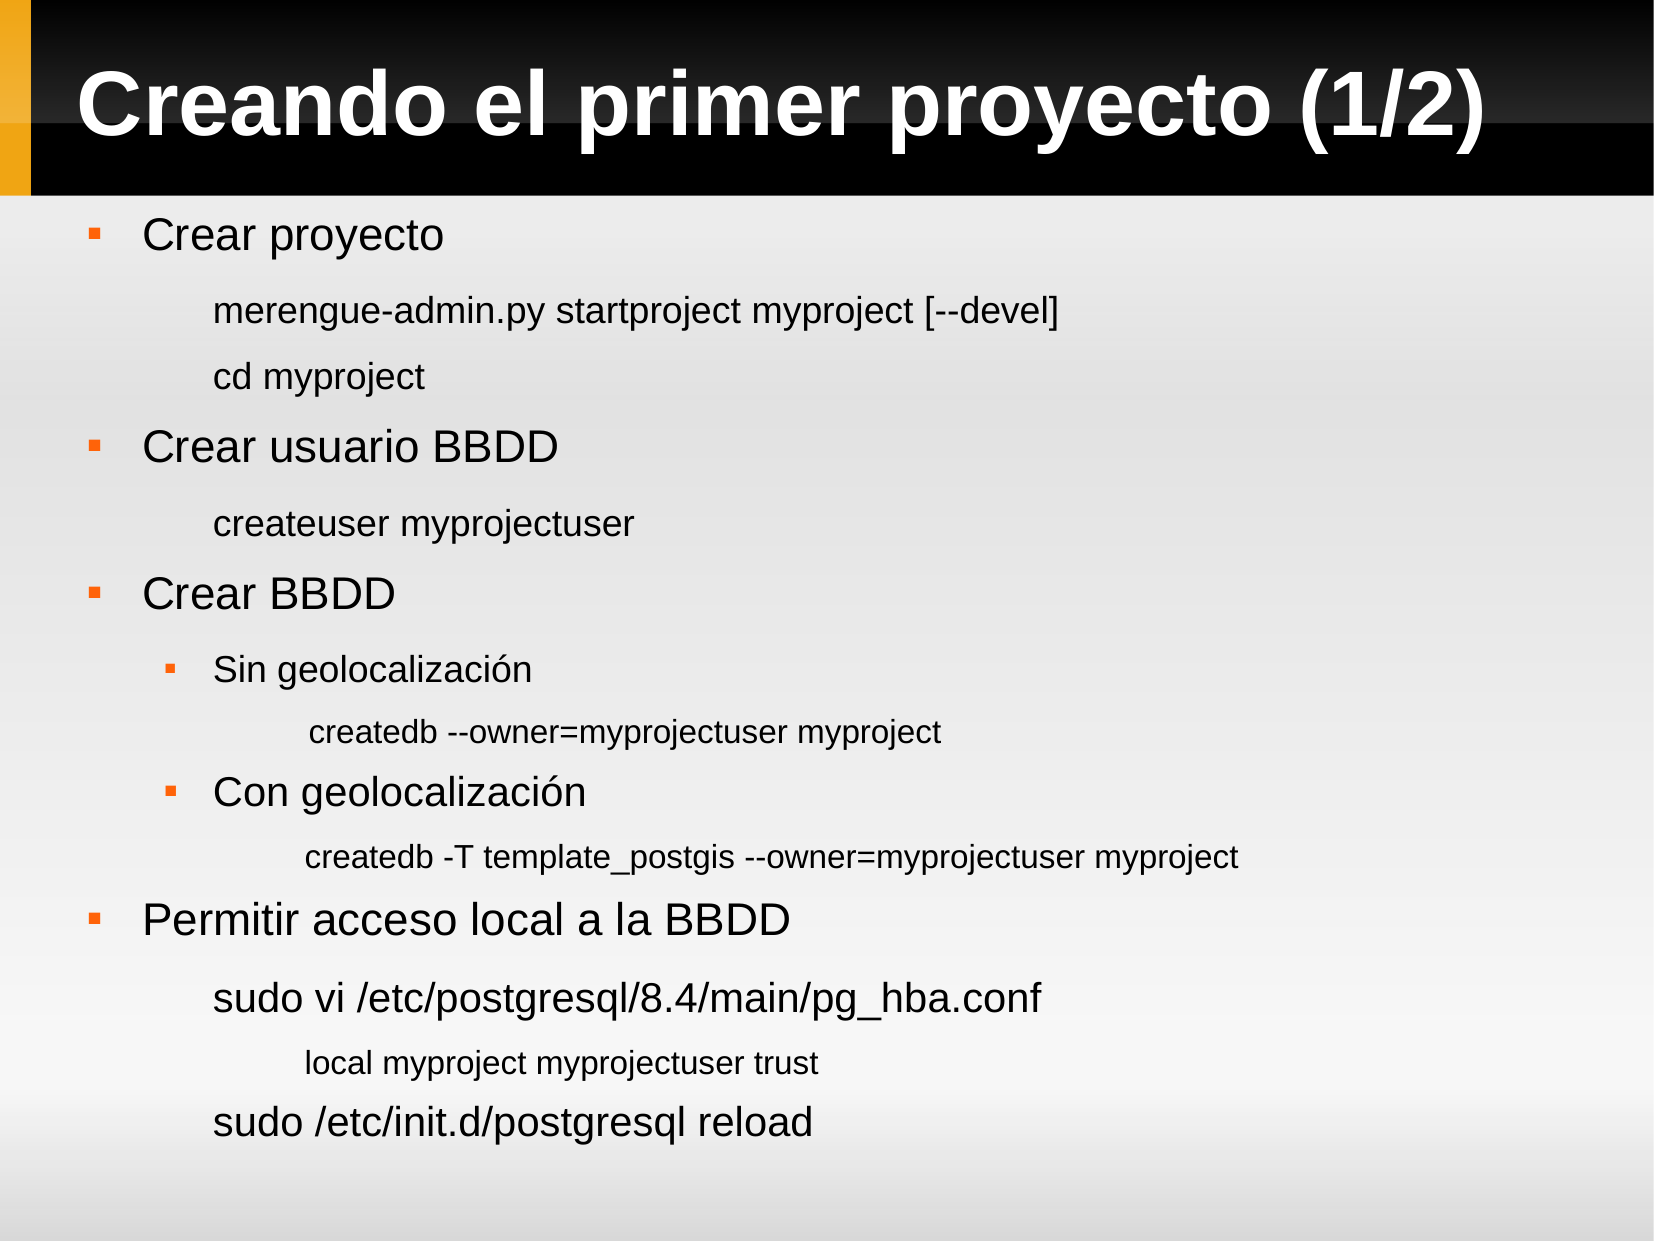

# Creando el primer proyecto (1/2)
Crear proyecto
merengue-admin.py startproject myproject [--devel]
cd myproject
Crear usuario BBDD
createuser myprojectuser
Crear BBDD
Sin geolocalización
createdb --owner=myprojectuser myproject
Con geolocalización
createdb -T template_postgis --owner=myprojectuser myproject
Permitir acceso local a la BBDD
sudo vi /etc/postgresql/8.4/main/pg_hba.conf
local myproject myprojectuser trust
sudo /etc/init.d/postgresql reload